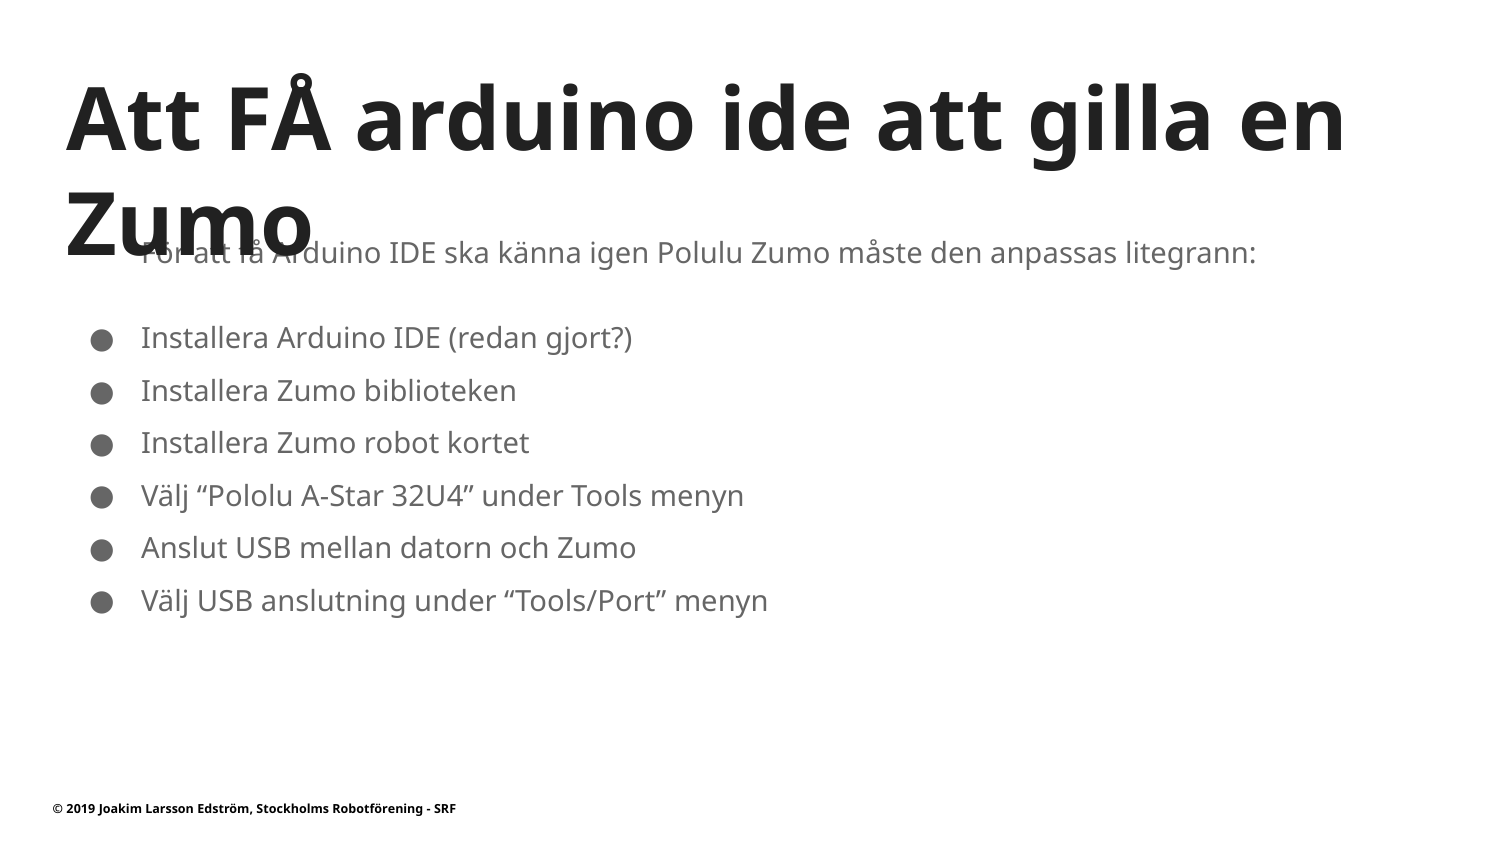

Att FÅ arduino ide att gilla en Zumo
# För att få Arduino IDE ska känna igen Polulu Zumo måste den anpassas litegrann:
Installera Arduino IDE (redan gjort?)
Installera Zumo biblioteken
Installera Zumo robot kortet
Välj “Pololu A-Star 32U4” under Tools menyn
Anslut USB mellan datorn och Zumo
Välj USB anslutning under “Tools/Port” menyn
© 2019 Joakim Larsson Edström, Stockholms Robotförening - SRF